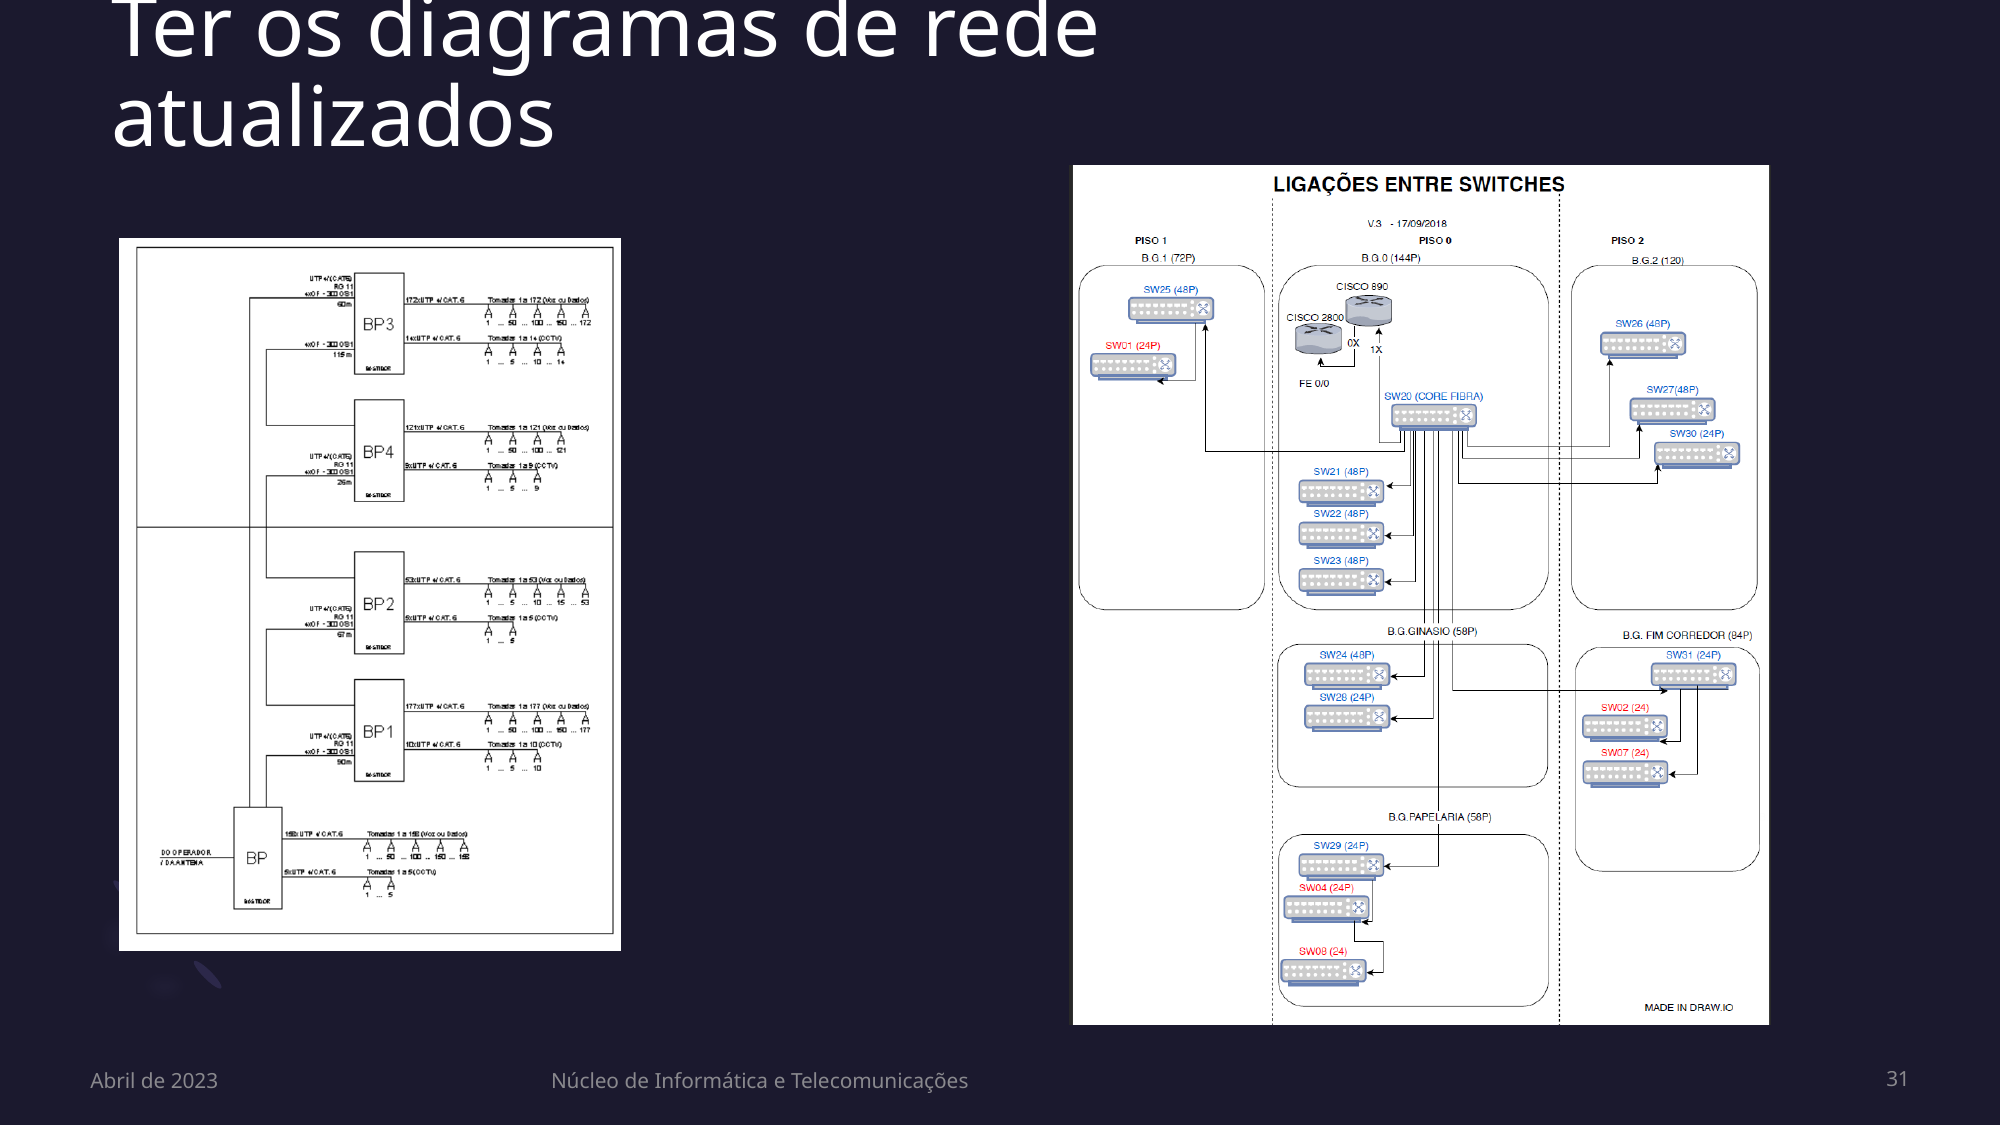

Ter os diagramas de rede atualizados
Abril de 2023
Núcleo de Informática e Telecomunicações